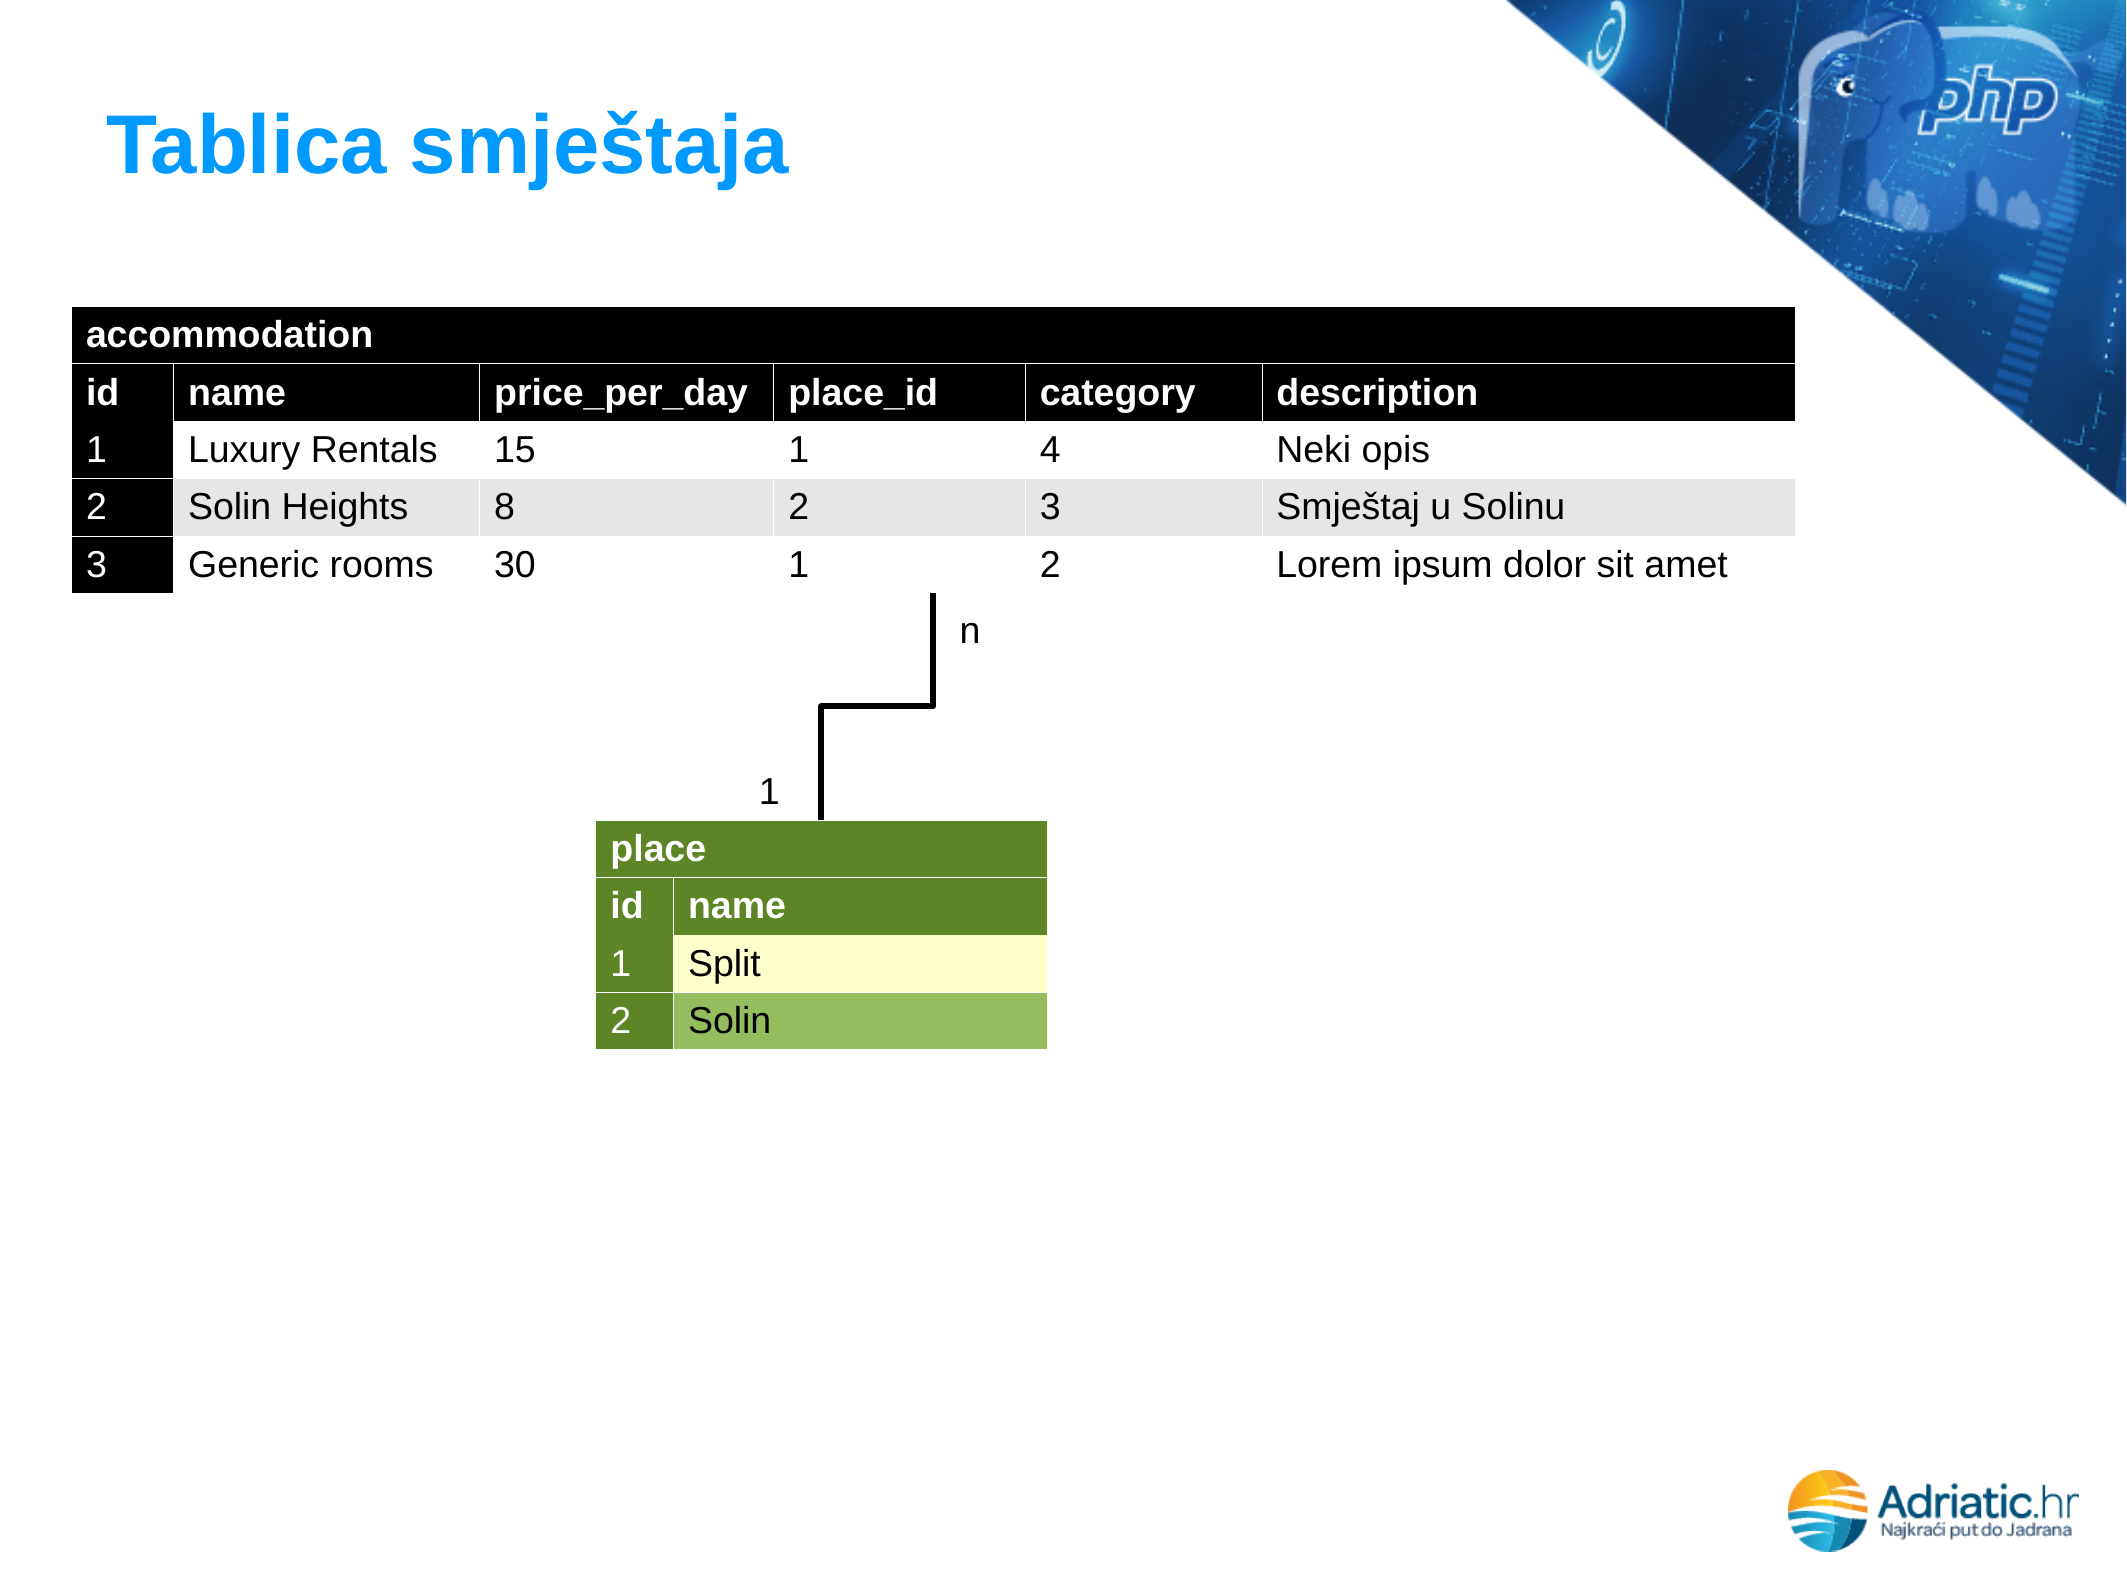

# Tablica smještaja
| accommodation | | | | | |
| --- | --- | --- | --- | --- | --- |
| id | name | price\_per\_day | place\_id | category | description |
| 1 | Luxury Rentals | 15 | 1 | 4 | Neki opis |
| 2 | Solin Heights | 8 | 2 | 3 | Smještaj u Solinu |
| 3 | Generic rooms | 30 | 1 | 2 | Lorem ipsum dolor sit amet |
n
1
| place | |
| --- | --- |
| id | name |
| 1 | Split |
| 2 | Solin |